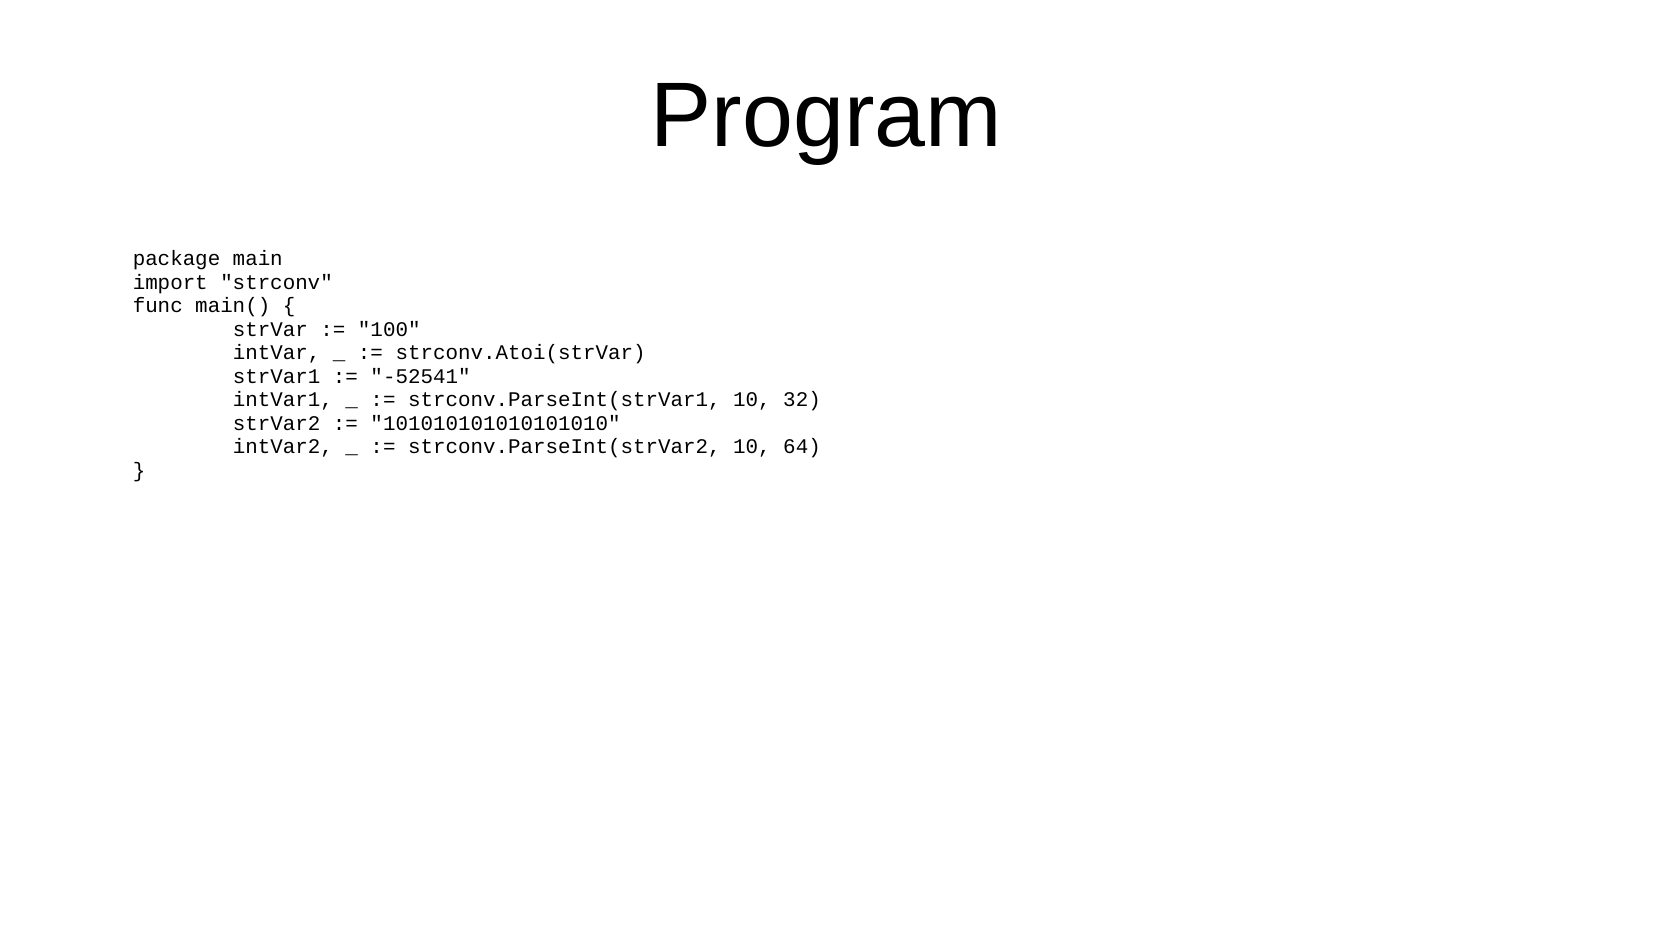

# Program
package main
import "strconv"
func main() {
 strVar := "100"
 intVar, _ := strconv.Atoi(strVar)
 strVar1 := "-52541"
 intVar1, _ := strconv.ParseInt(strVar1, 10, 32)
 strVar2 := "101010101010101010"
 intVar2, _ := strconv.ParseInt(strVar2, 10, 64)
}